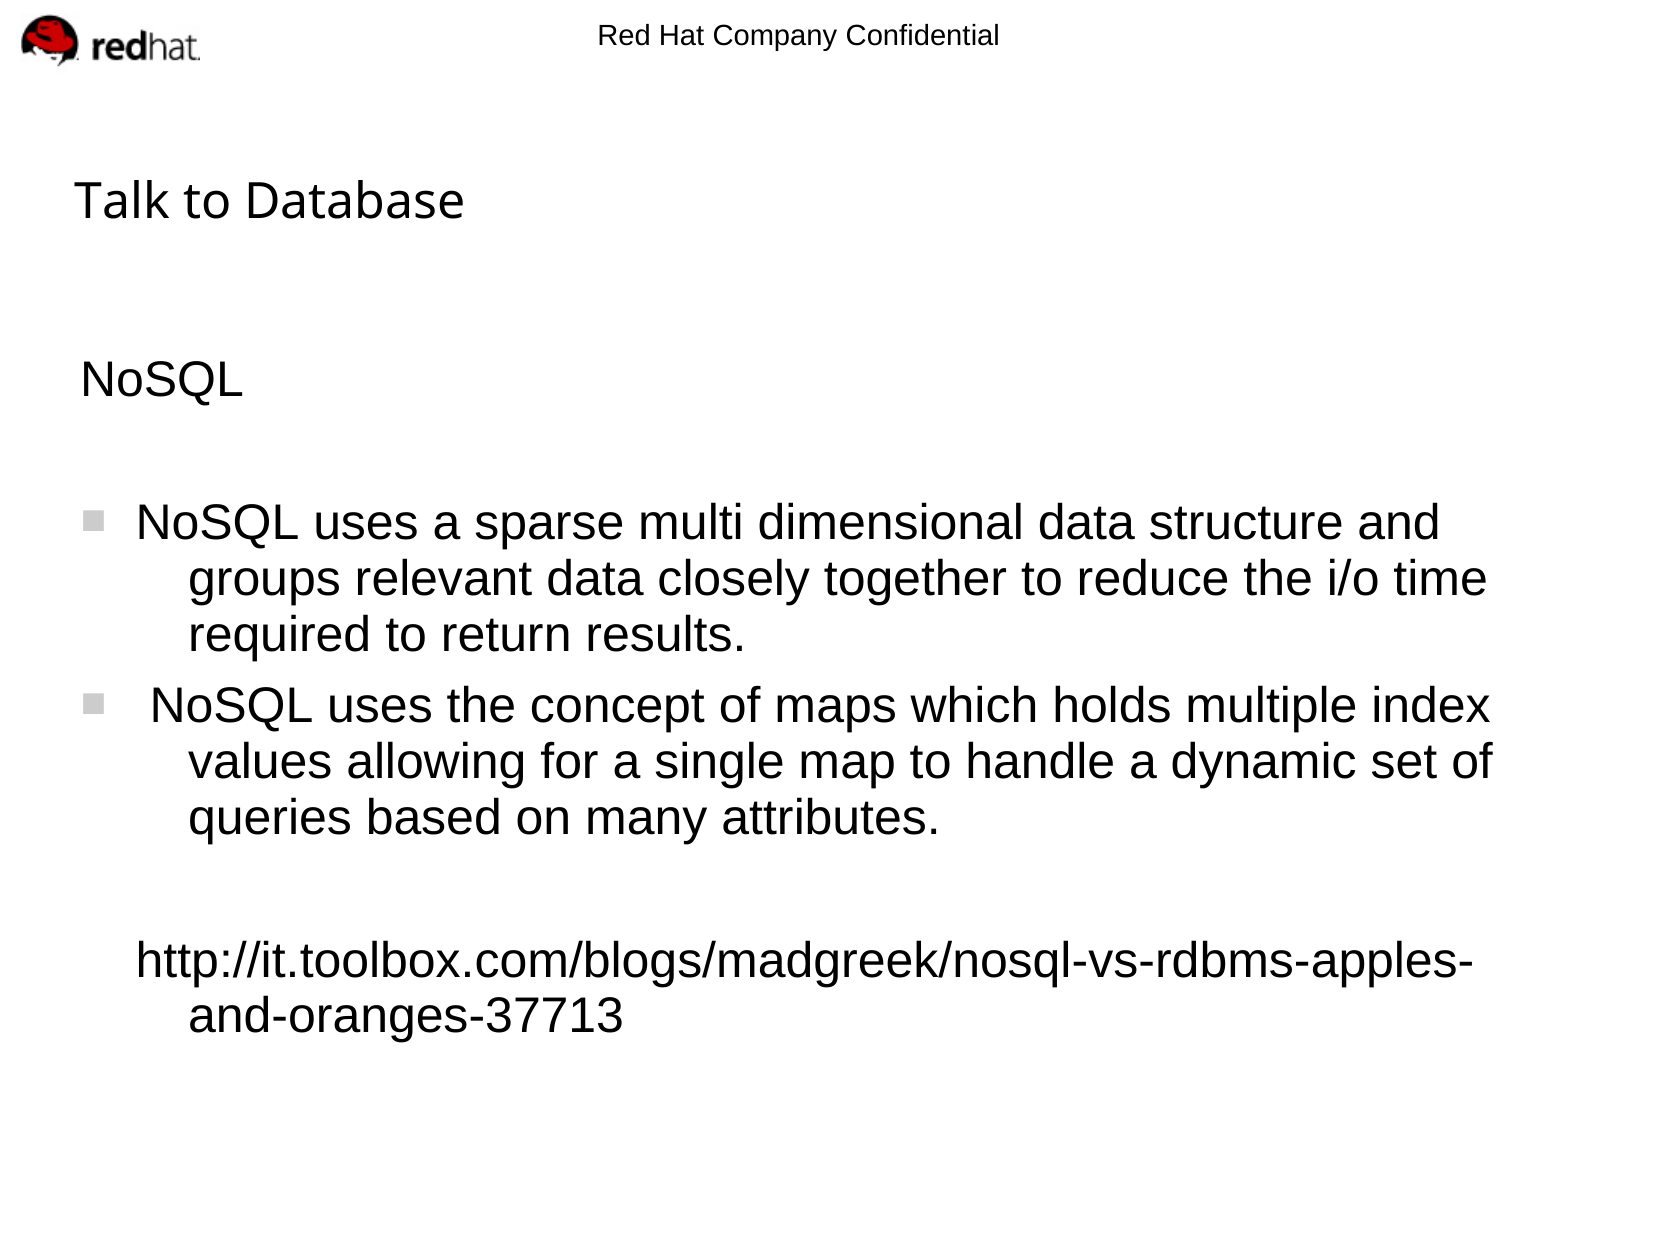

# Talk to Database
NoSQL
NoSQL uses a sparse multi dimensional data structure and groups relevant data closely together to reduce the i/o time required to return results.
 NoSQL uses the concept of maps which holds multiple index values allowing for a single map to handle a dynamic set of queries based on many attributes.
http://it.toolbox.com/blogs/madgreek/nosql-vs-rdbms-apples-and-oranges-37713